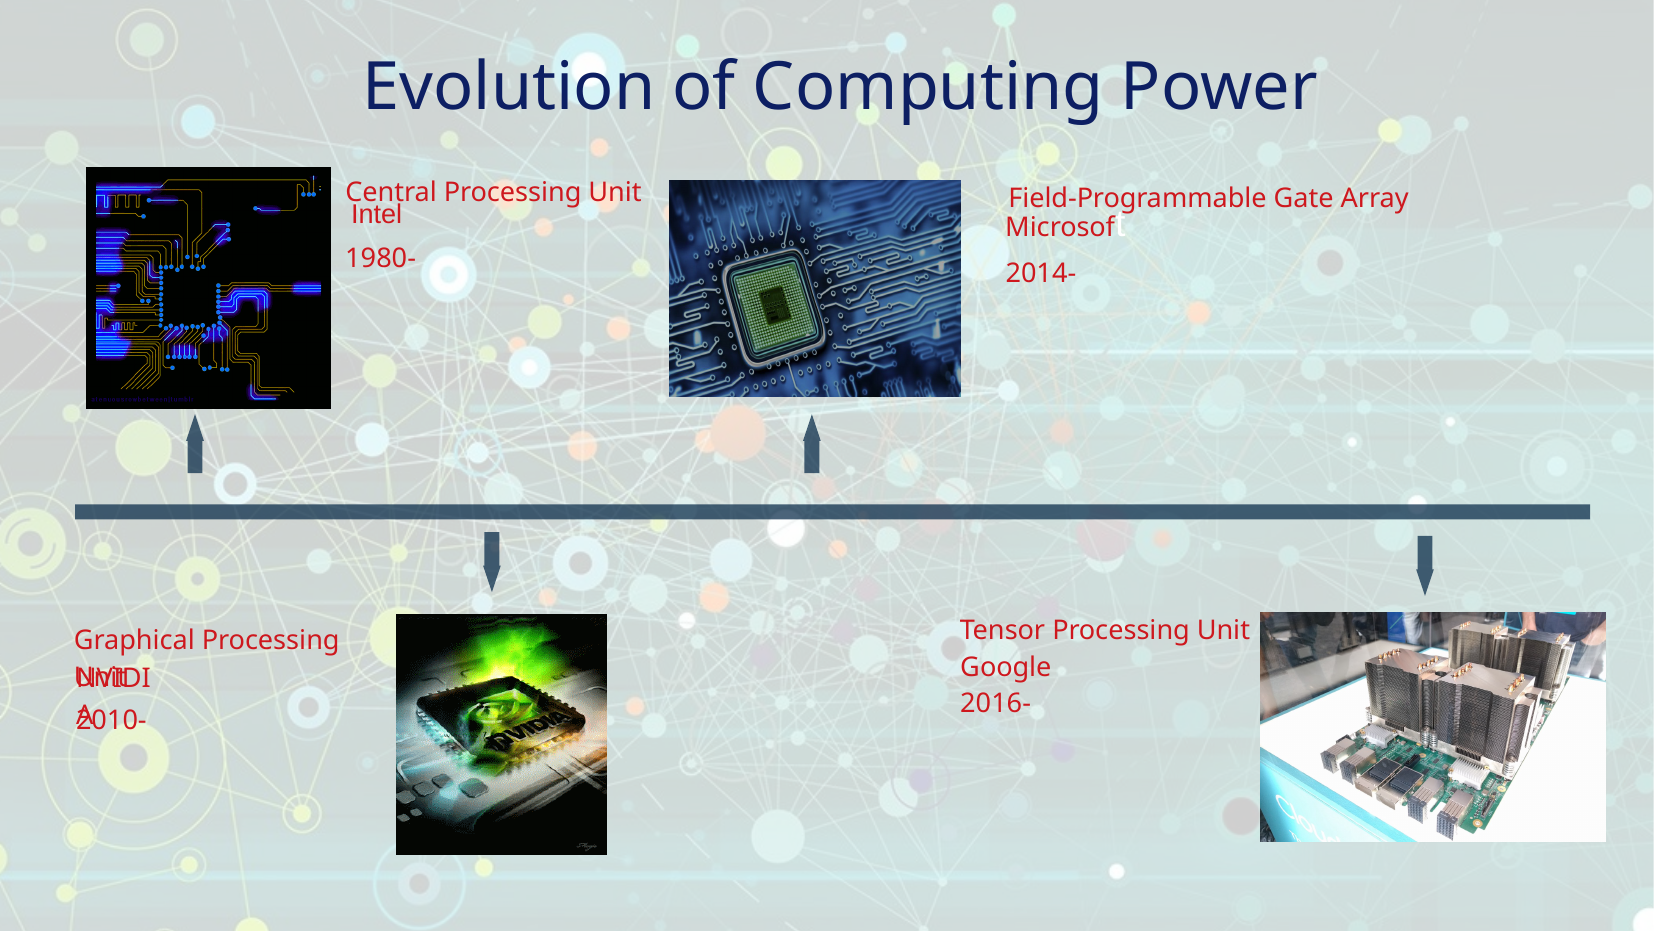

# Evolution of Computing Power
Central Processing Unit
Field-Programmable Gate Array
Intel
Microsoft
1980-
2014-
Tensor Processing Unit
Graphical Processing Unit
Google
NVIDIA
2016-
2010-